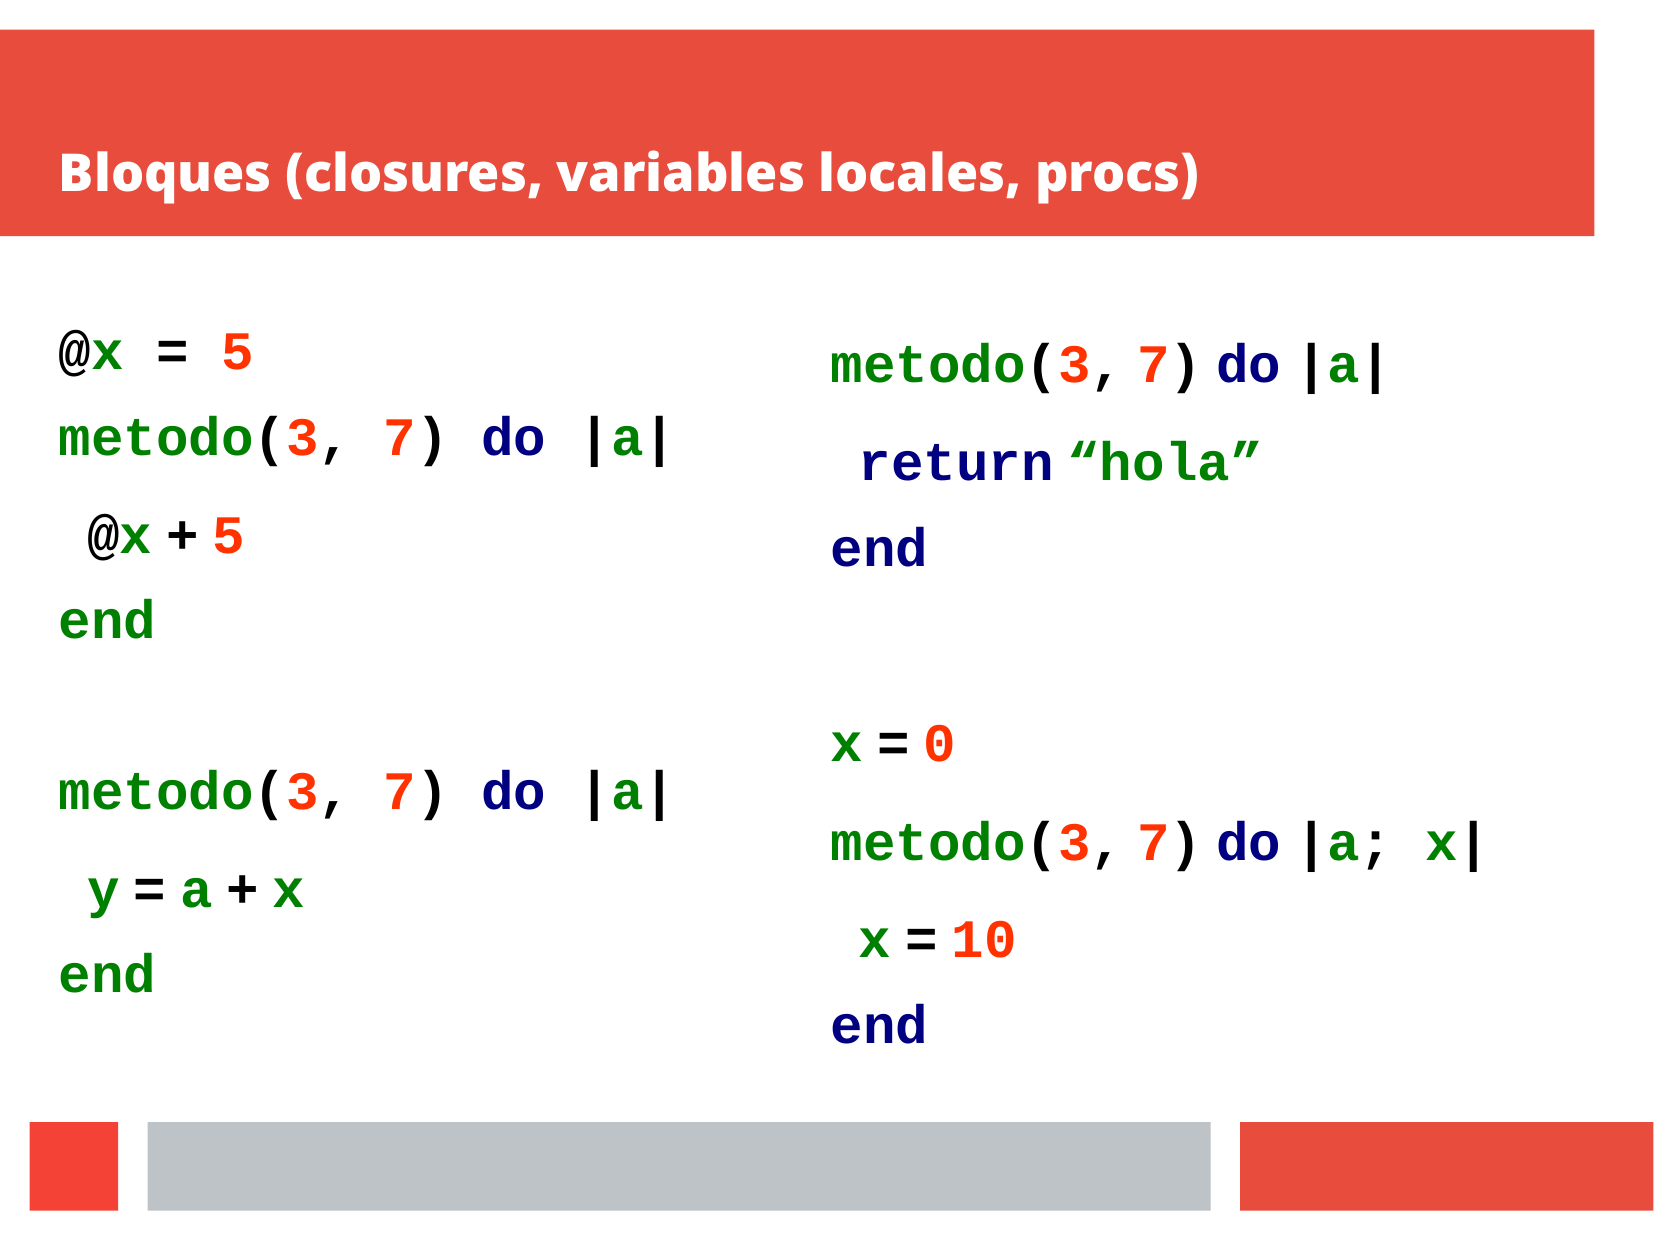

Bloques (closures, variables locales, procs)
# @x = 5
metodo(3, 7) do |a|
 @x + 5
end
metodo(3, 7) do |a|
 y = a + x
end
metodo(3, 7) do |a|
 return “hola”
end
x = 0
metodo(3, 7) do |a; x|
 x = 10
end